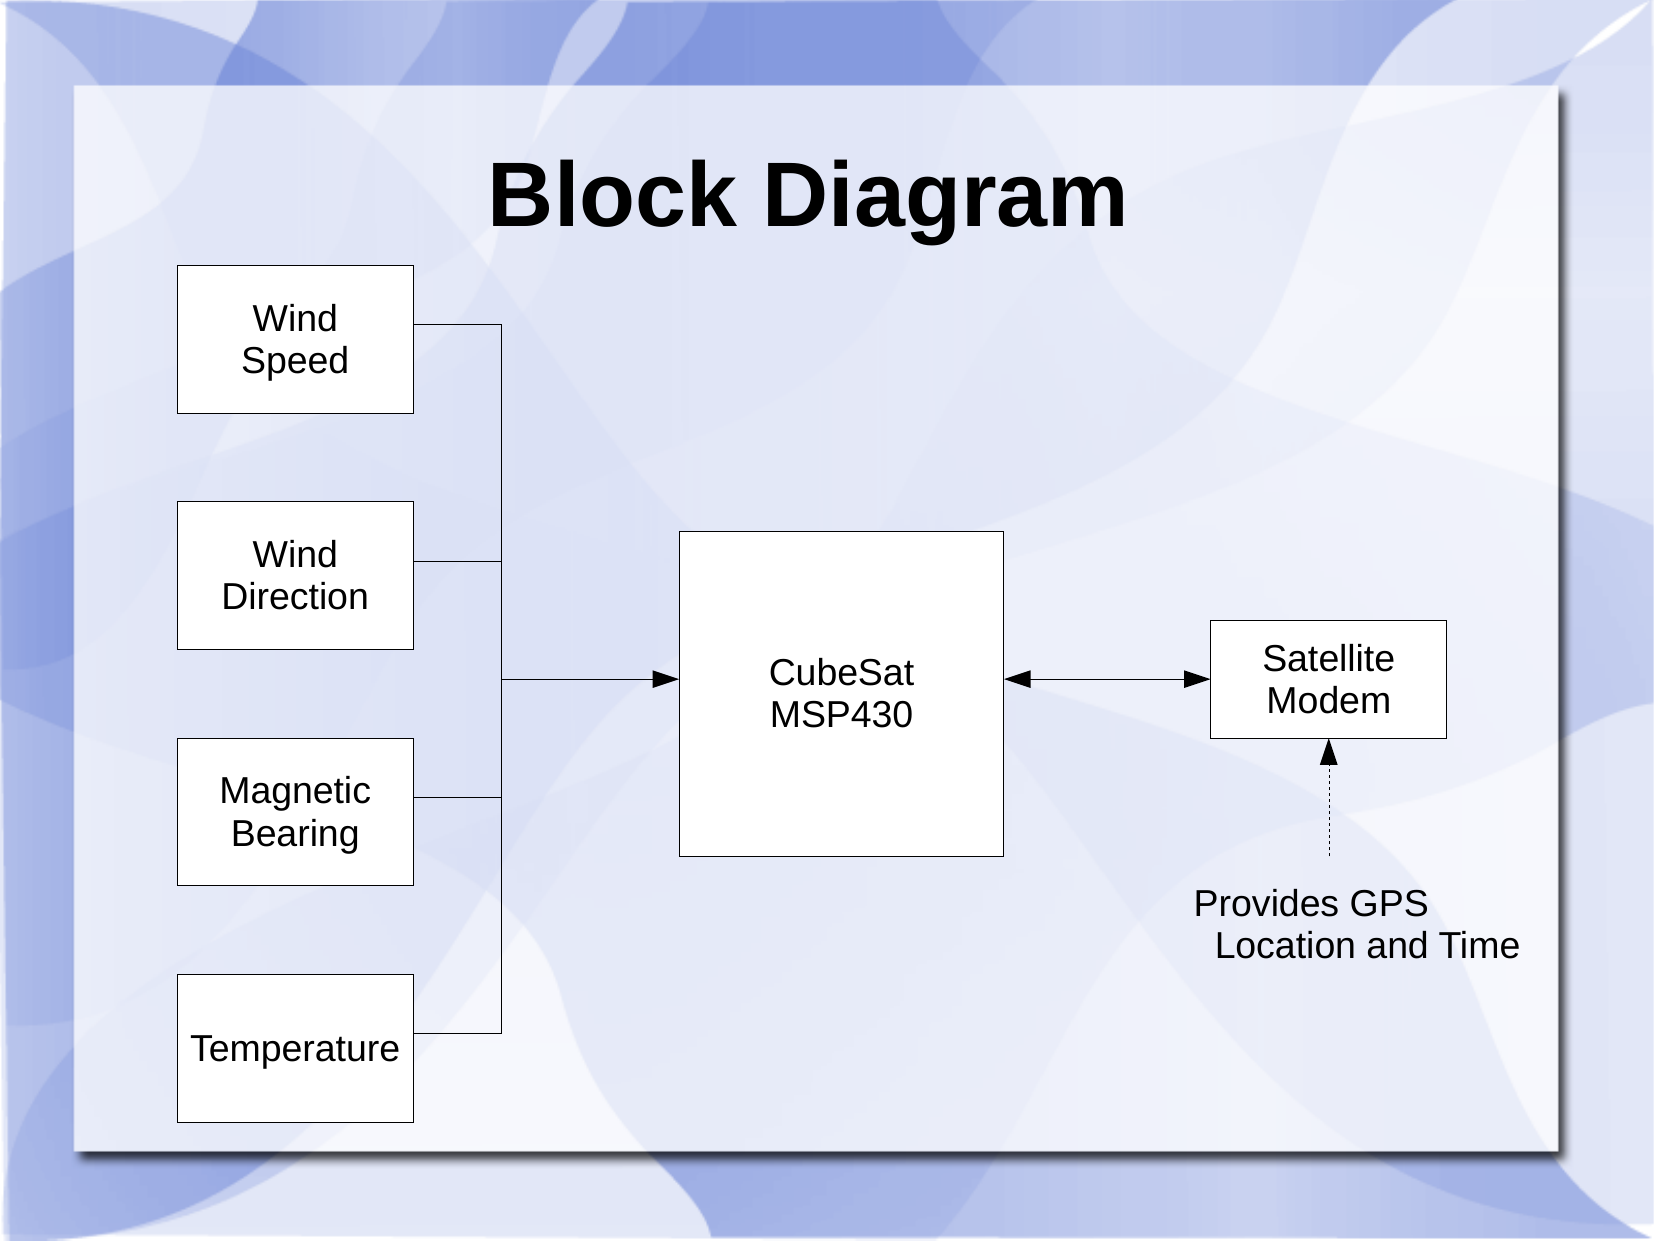

# Block Diagram
Wind
Speed
Wind
Direction
CubeSat
MSP430
Satellite
Modem
Magnetic
Bearing
Provides GPS
 Location and Time
Temperature